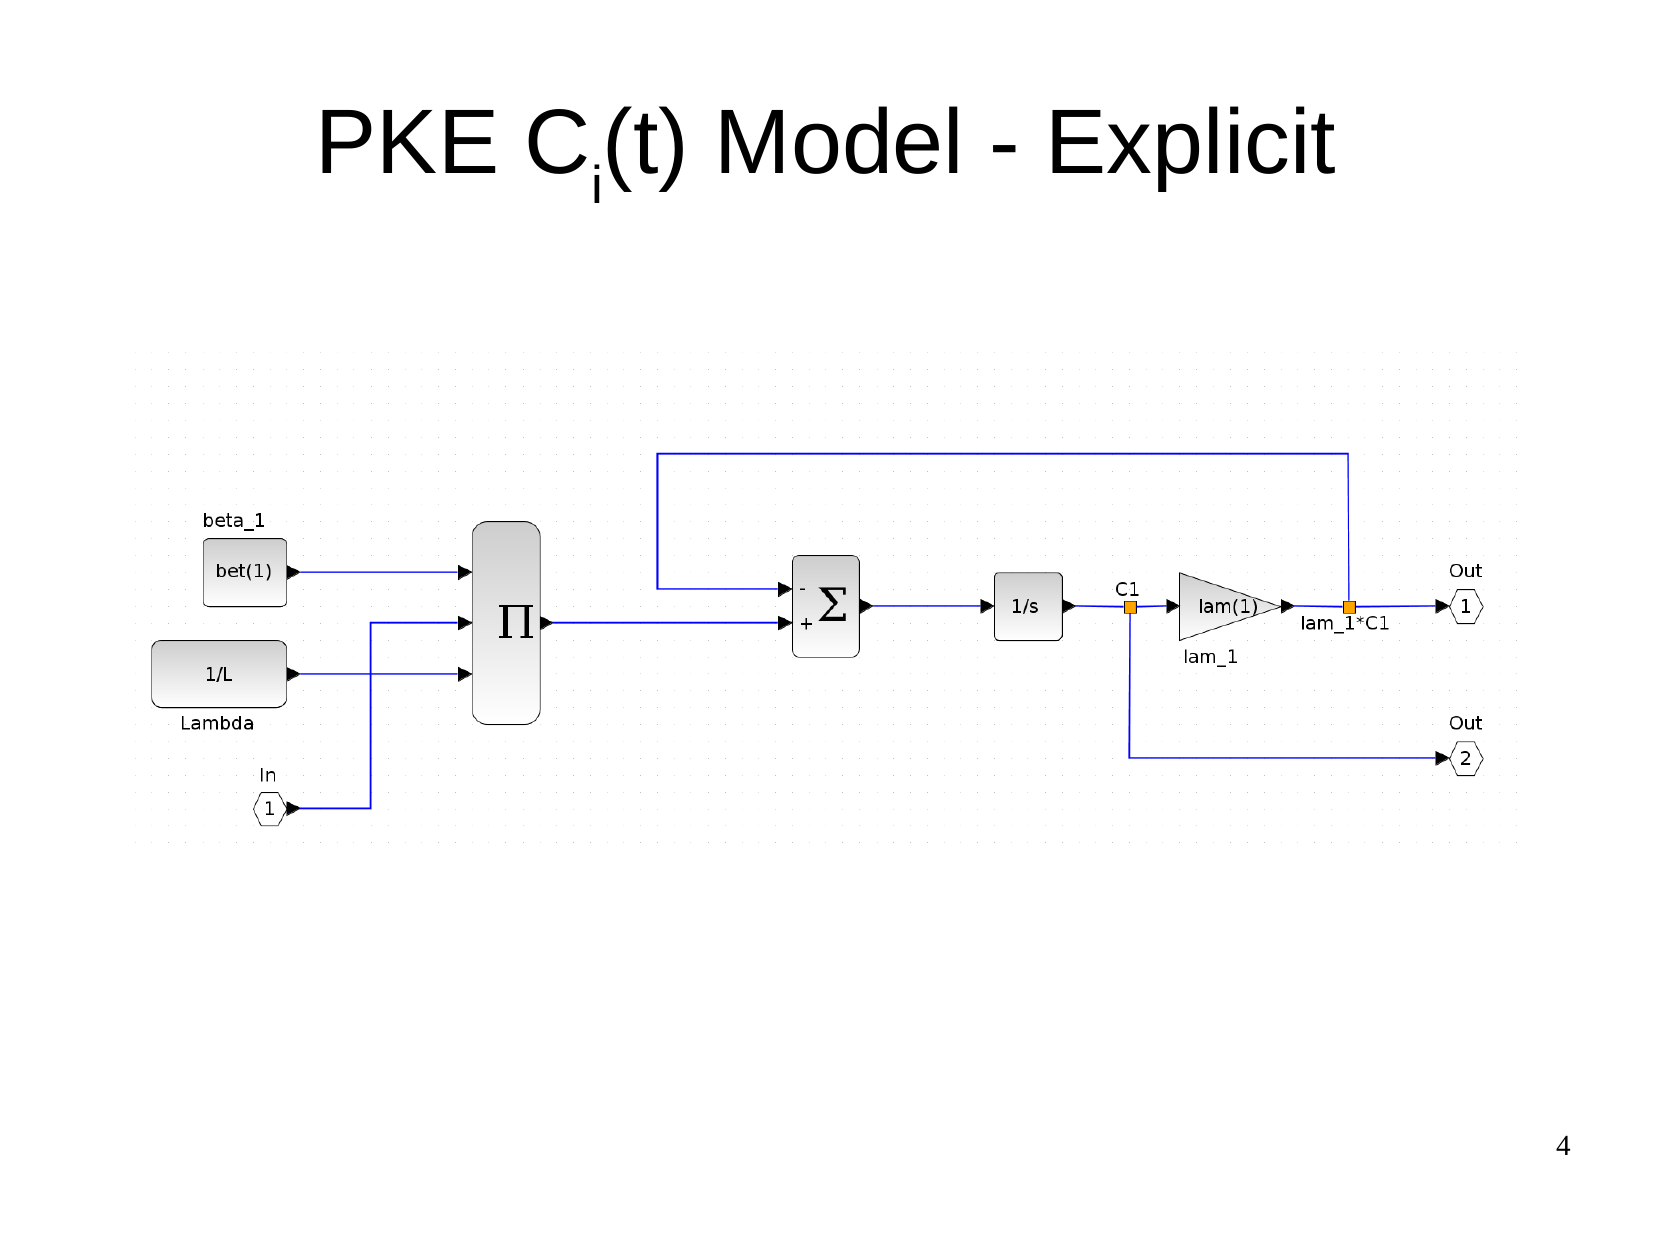

# PKE Ci(t) Model - Explicit
4